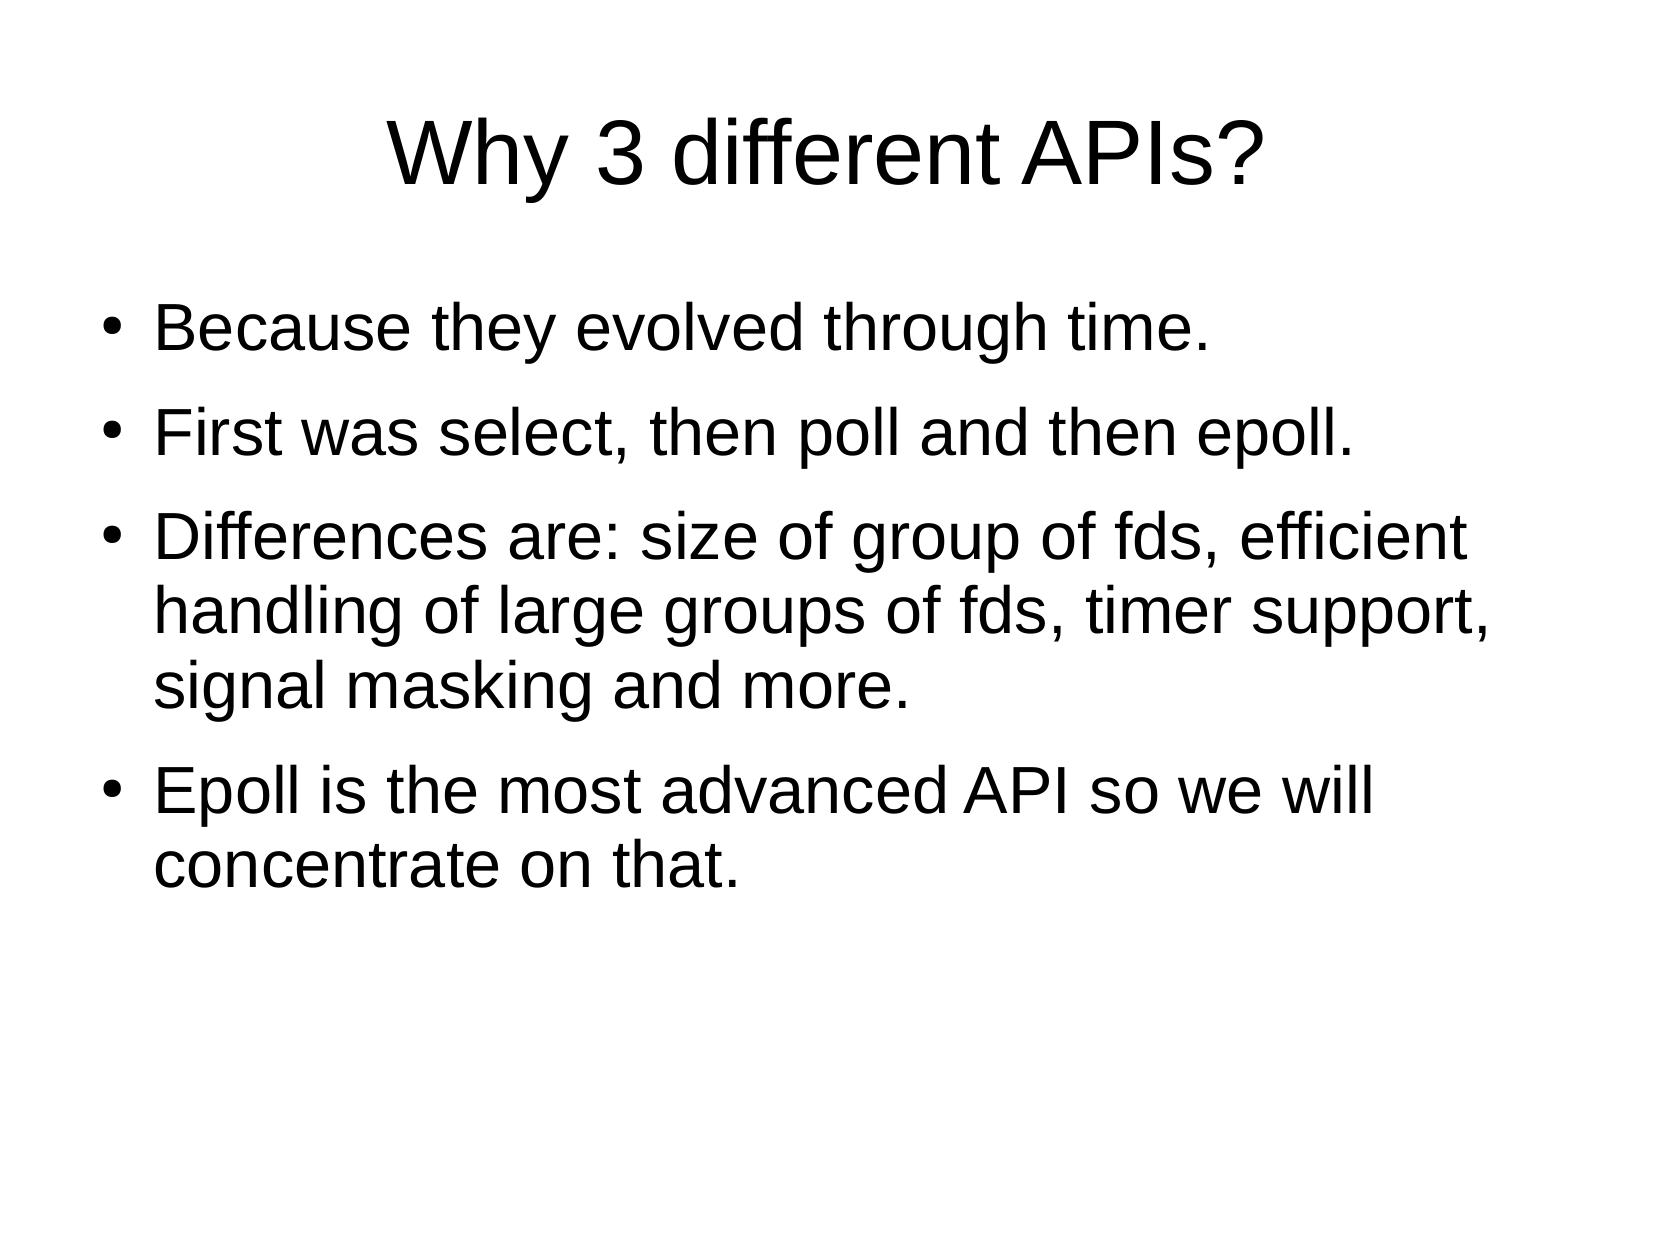

# Why 3 different APIs?
Because they evolved through time.
First was select, then poll and then epoll.
Differences are: size of group of fds, efficient handling of large groups of fds, timer support, signal masking and more.
Epoll is the most advanced API so we will concentrate on that.